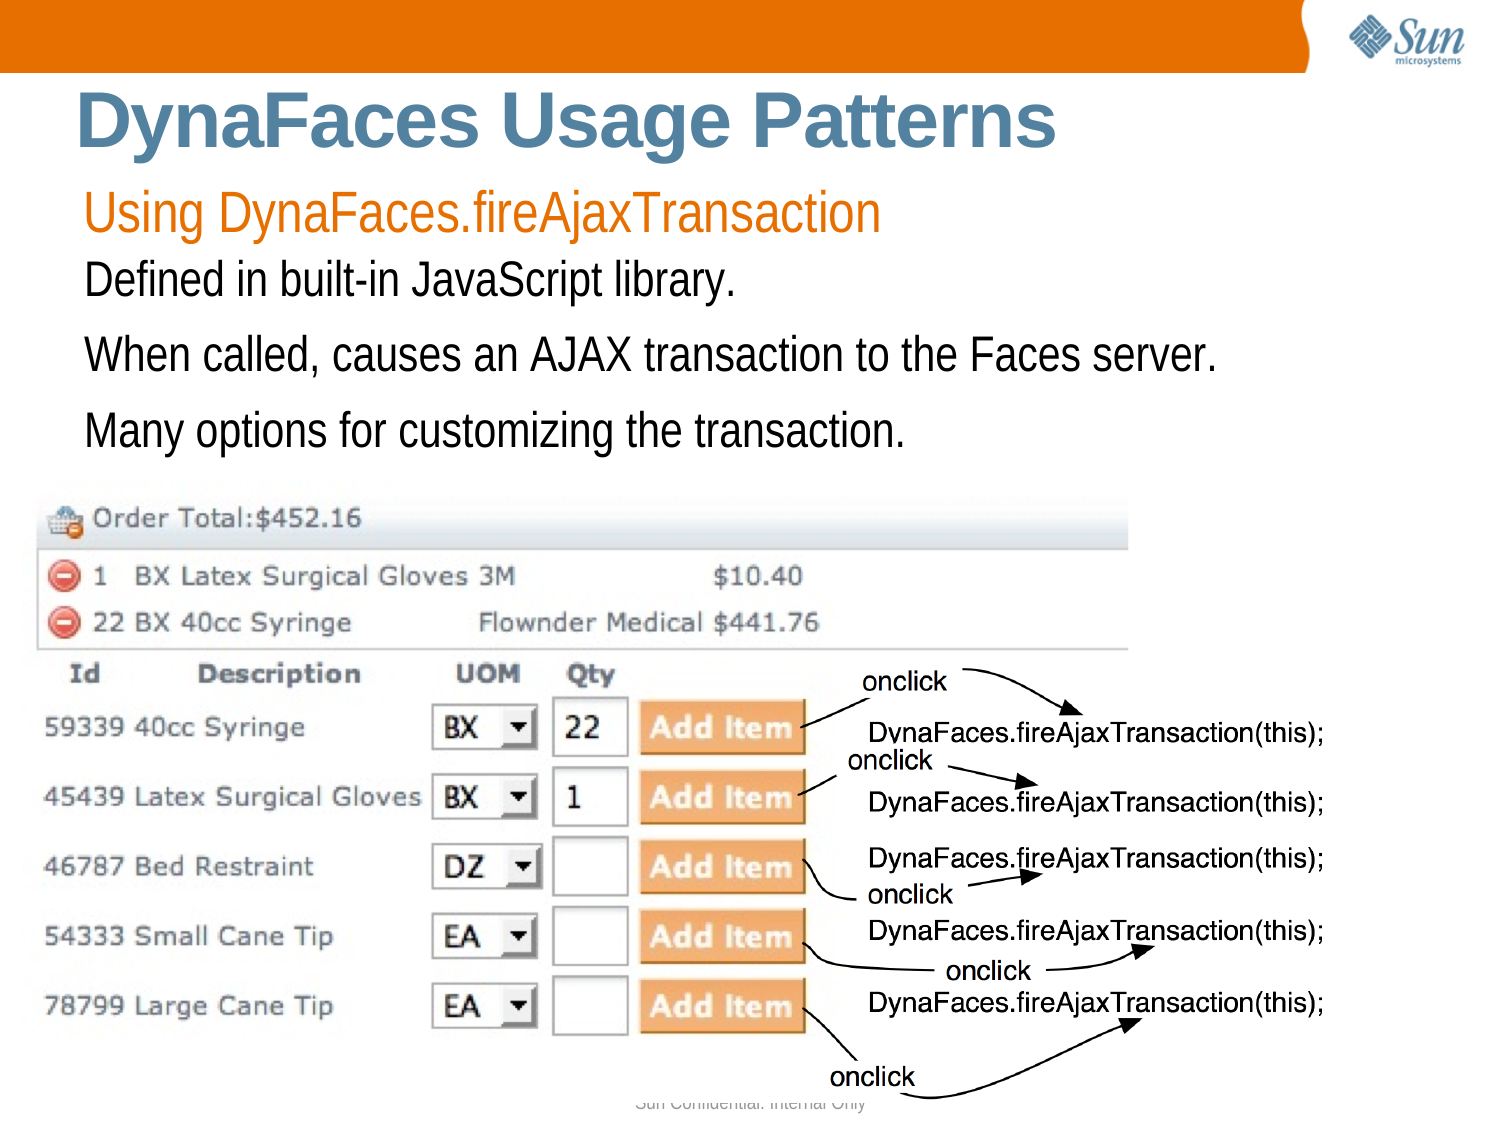

# DynaFaces Usage Patterns
Using DynaFaces.fireAjaxTransaction
Defined in built-in JavaScript library.
When called, causes an AJAX transaction to the Faces server.
Many options for customizing the transaction.